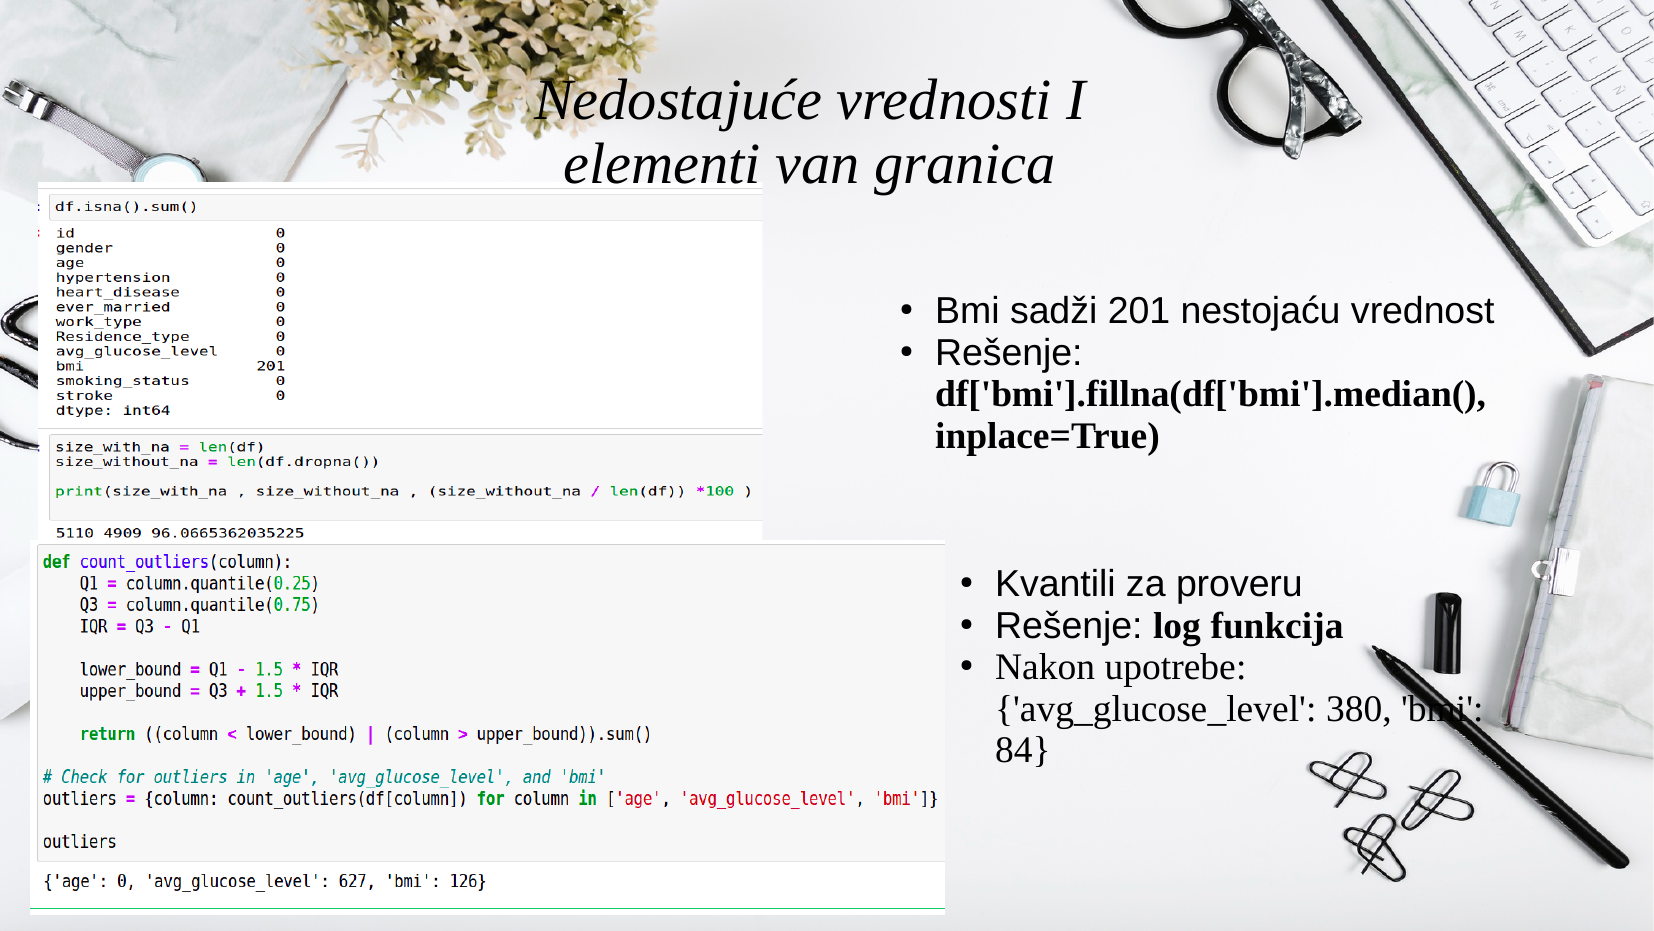

Nedostajuće vrednosti I elementi van granica
Bmi sadži 201 nestojaću vrednost
Rešenje: df['bmi'].fillna(df['bmi'].median(), inplace=True)
Kvantili za proveru
Rešenje: log funkcija
Nakon upotrebe:
{'avg_glucose_level': 380, 'bmi': 84}